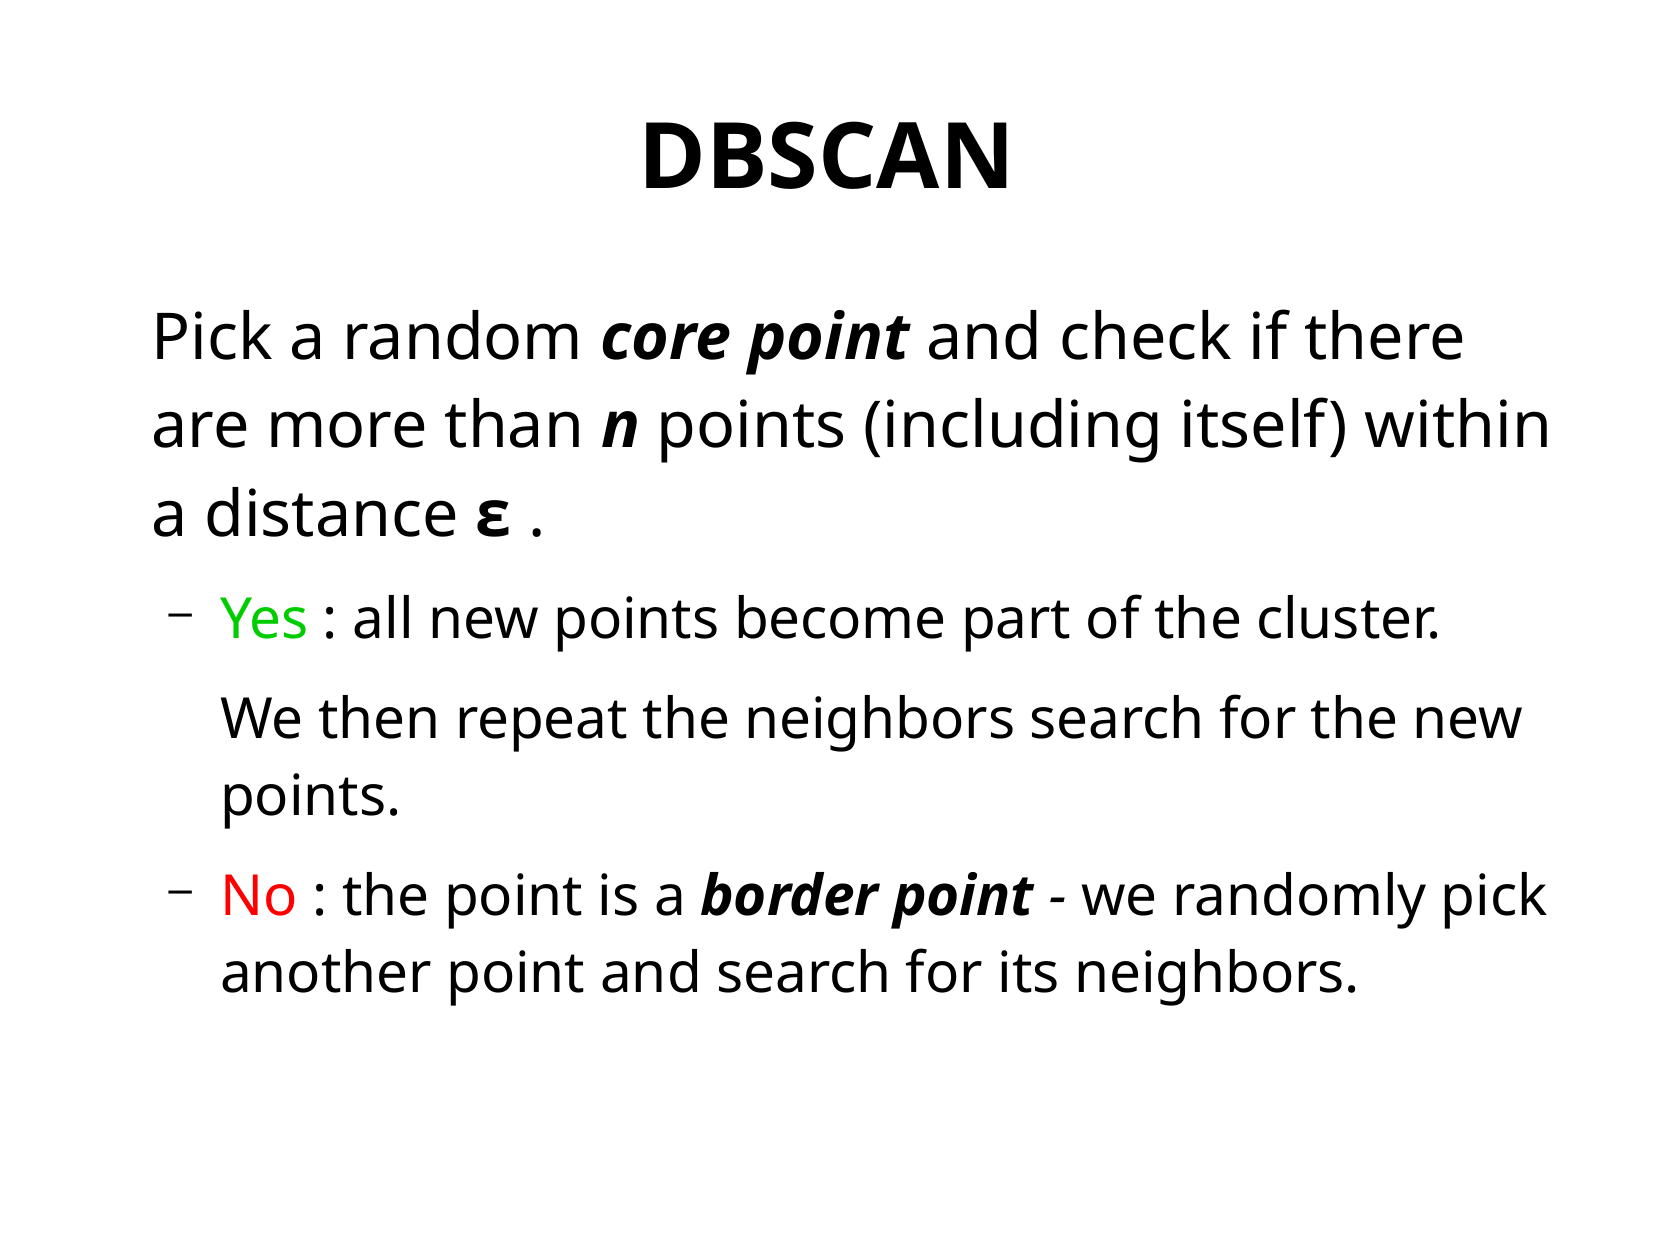

# DBSCAN
Pick a random core point and check if there are more than n points (including itself) within a distance ε .
Yes : all new points become part of the cluster.
We then repeat the neighbors search for the new points.
No : the point is a border point - we randomly pick another point and search for its neighbors.